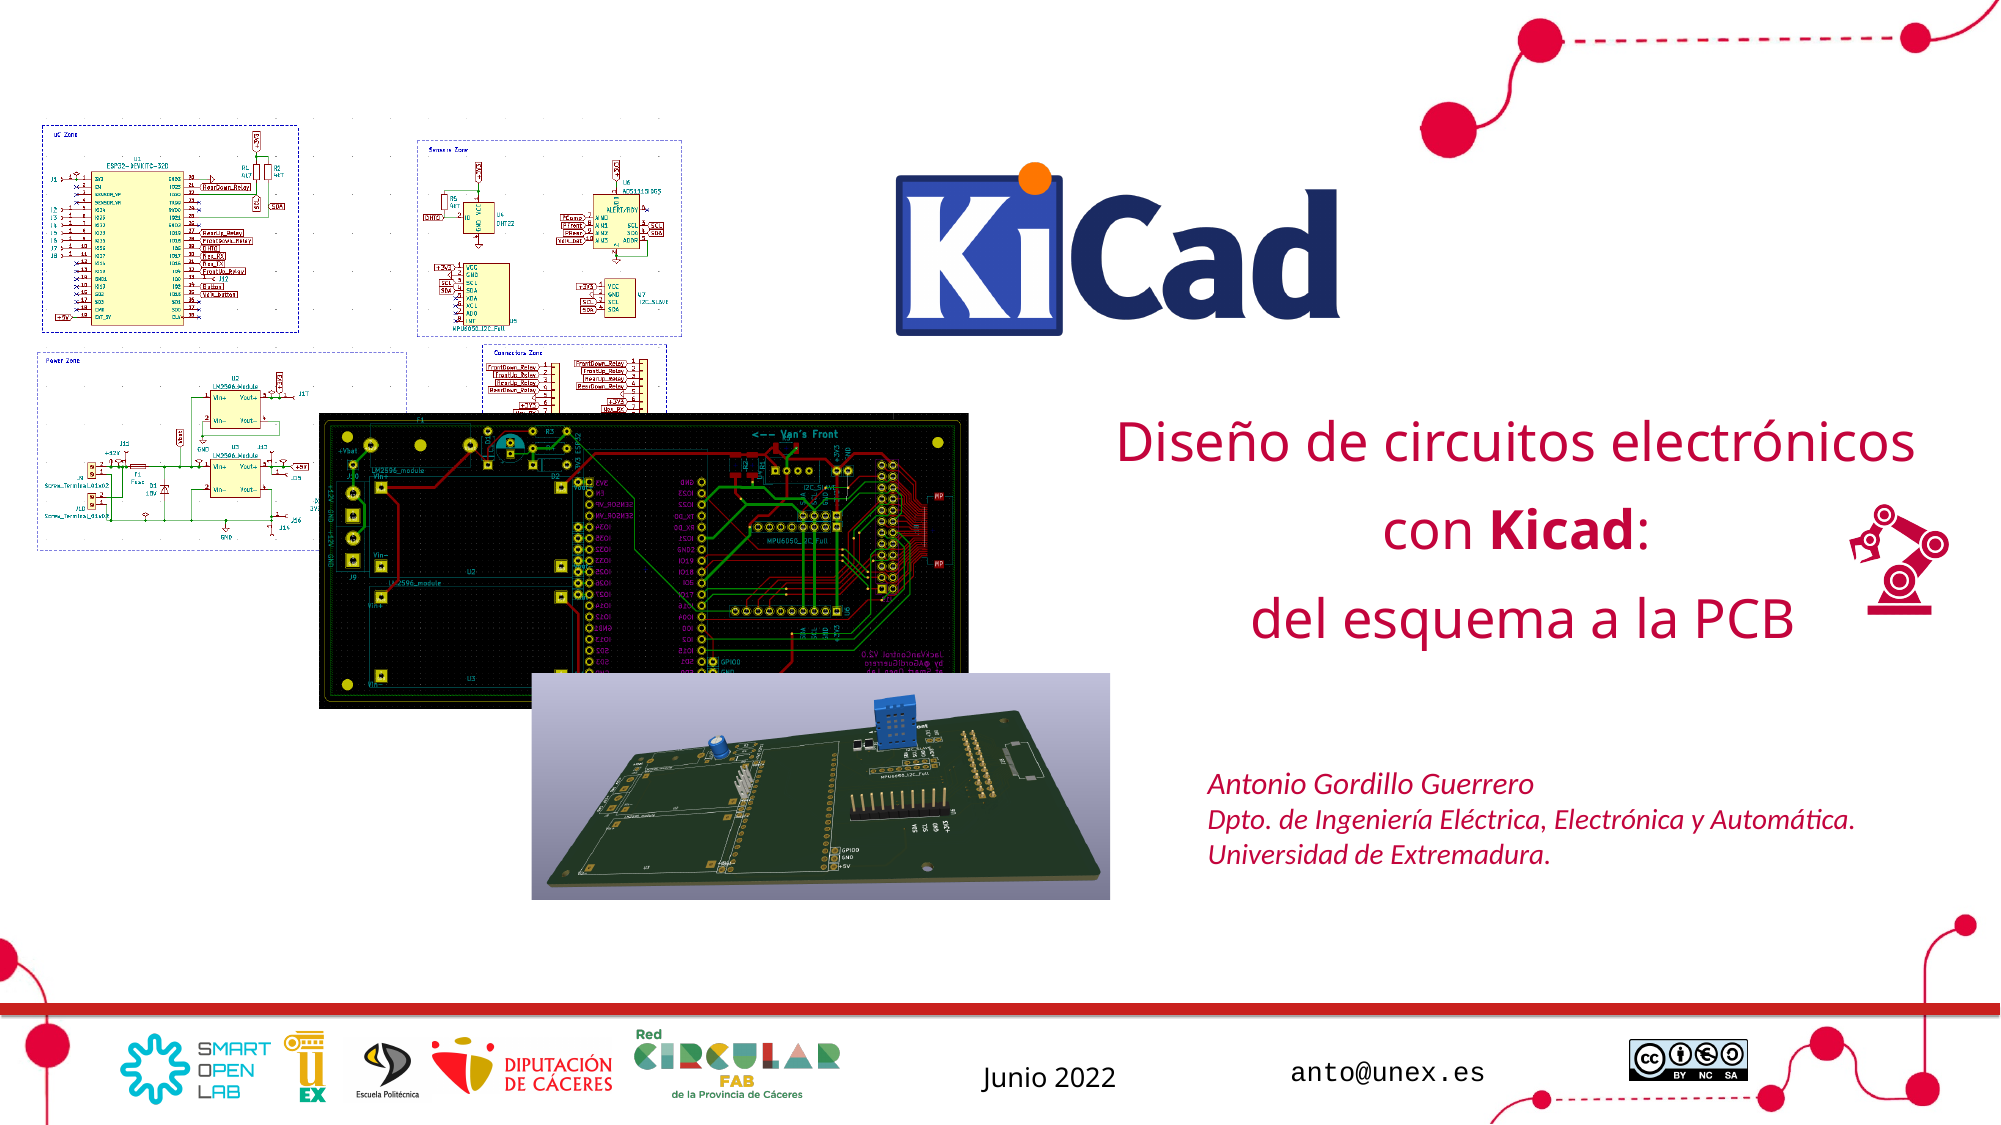

Diseño de circuitos electrónicos
con Kicad:
del esquema a la PCB
Antonio Gordillo Guerrero
Dpto. de Ingeniería Eléctrica, Electrónica y Automática. Universidad de Extremadura.